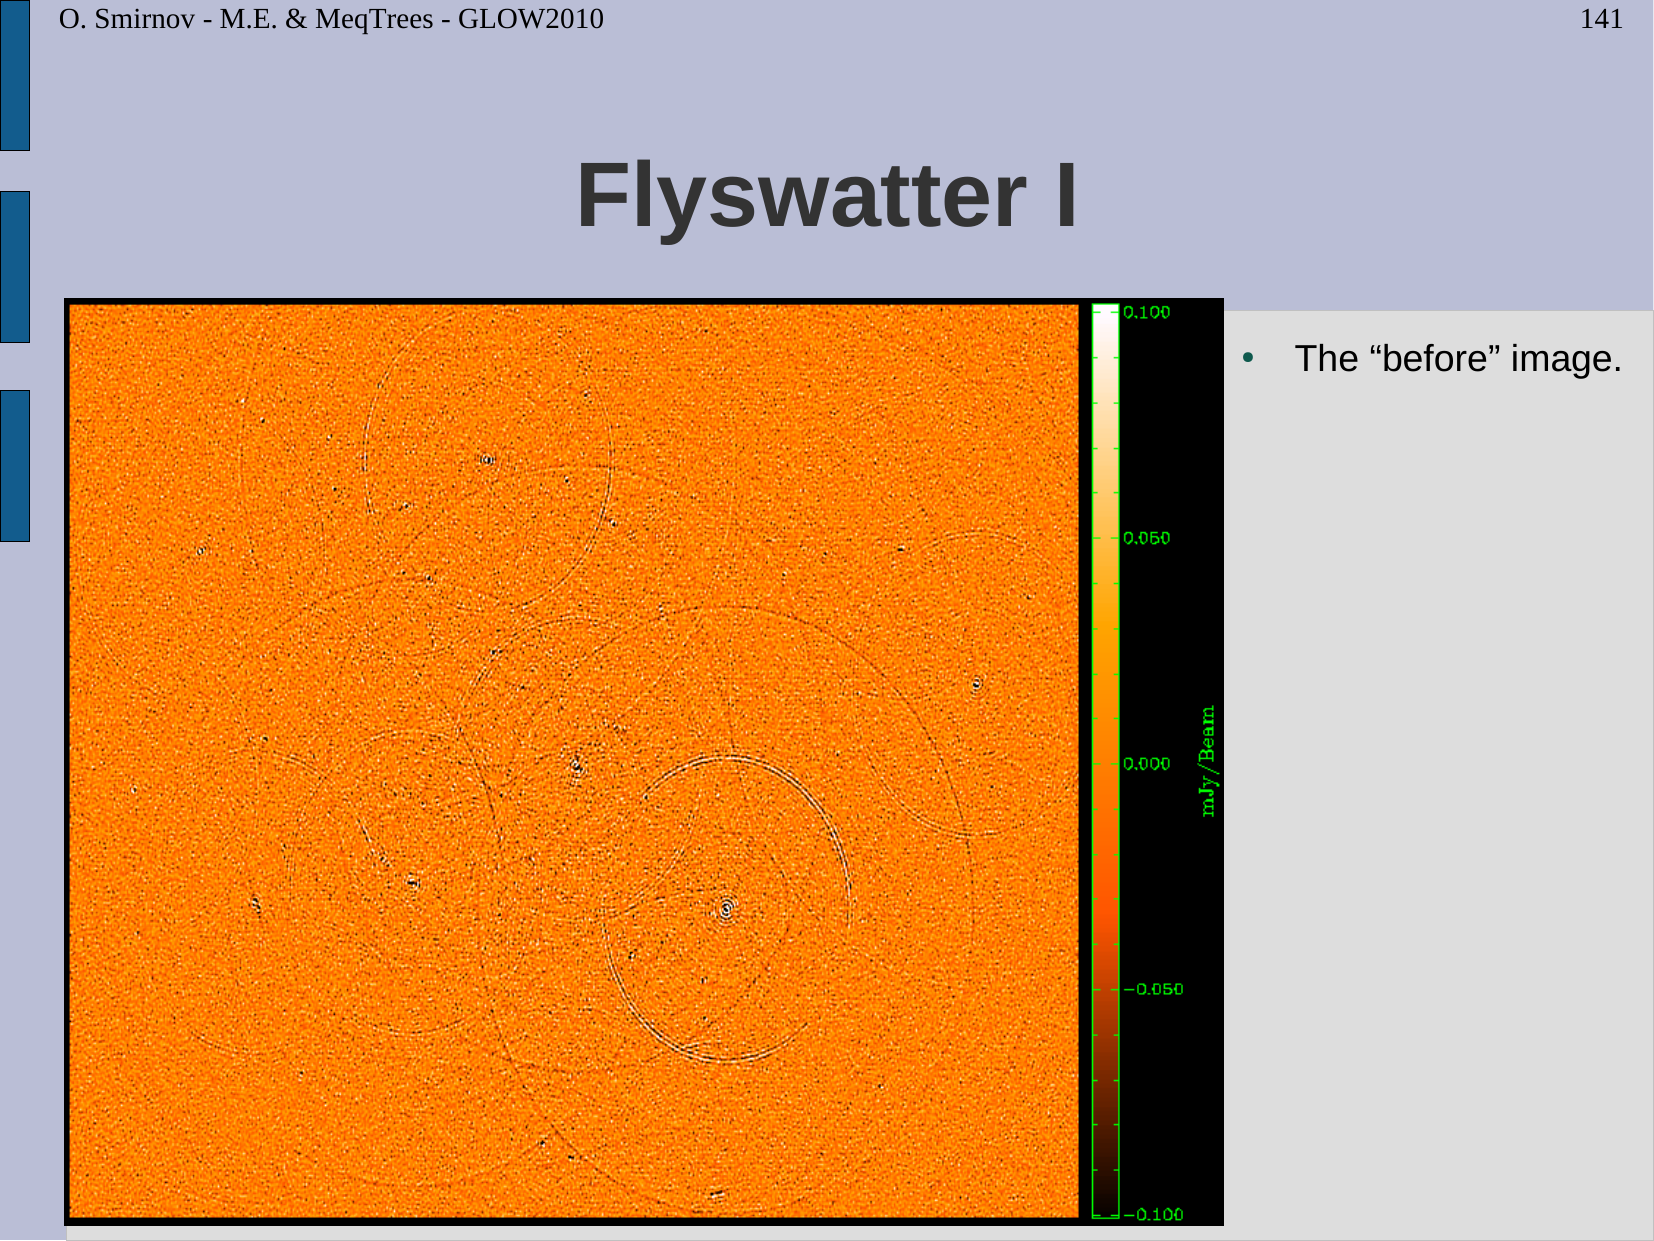

O. Smirnov - M.E. & MeqTrees - GLOW2010
141
# Flyswatter I
The “before” image.